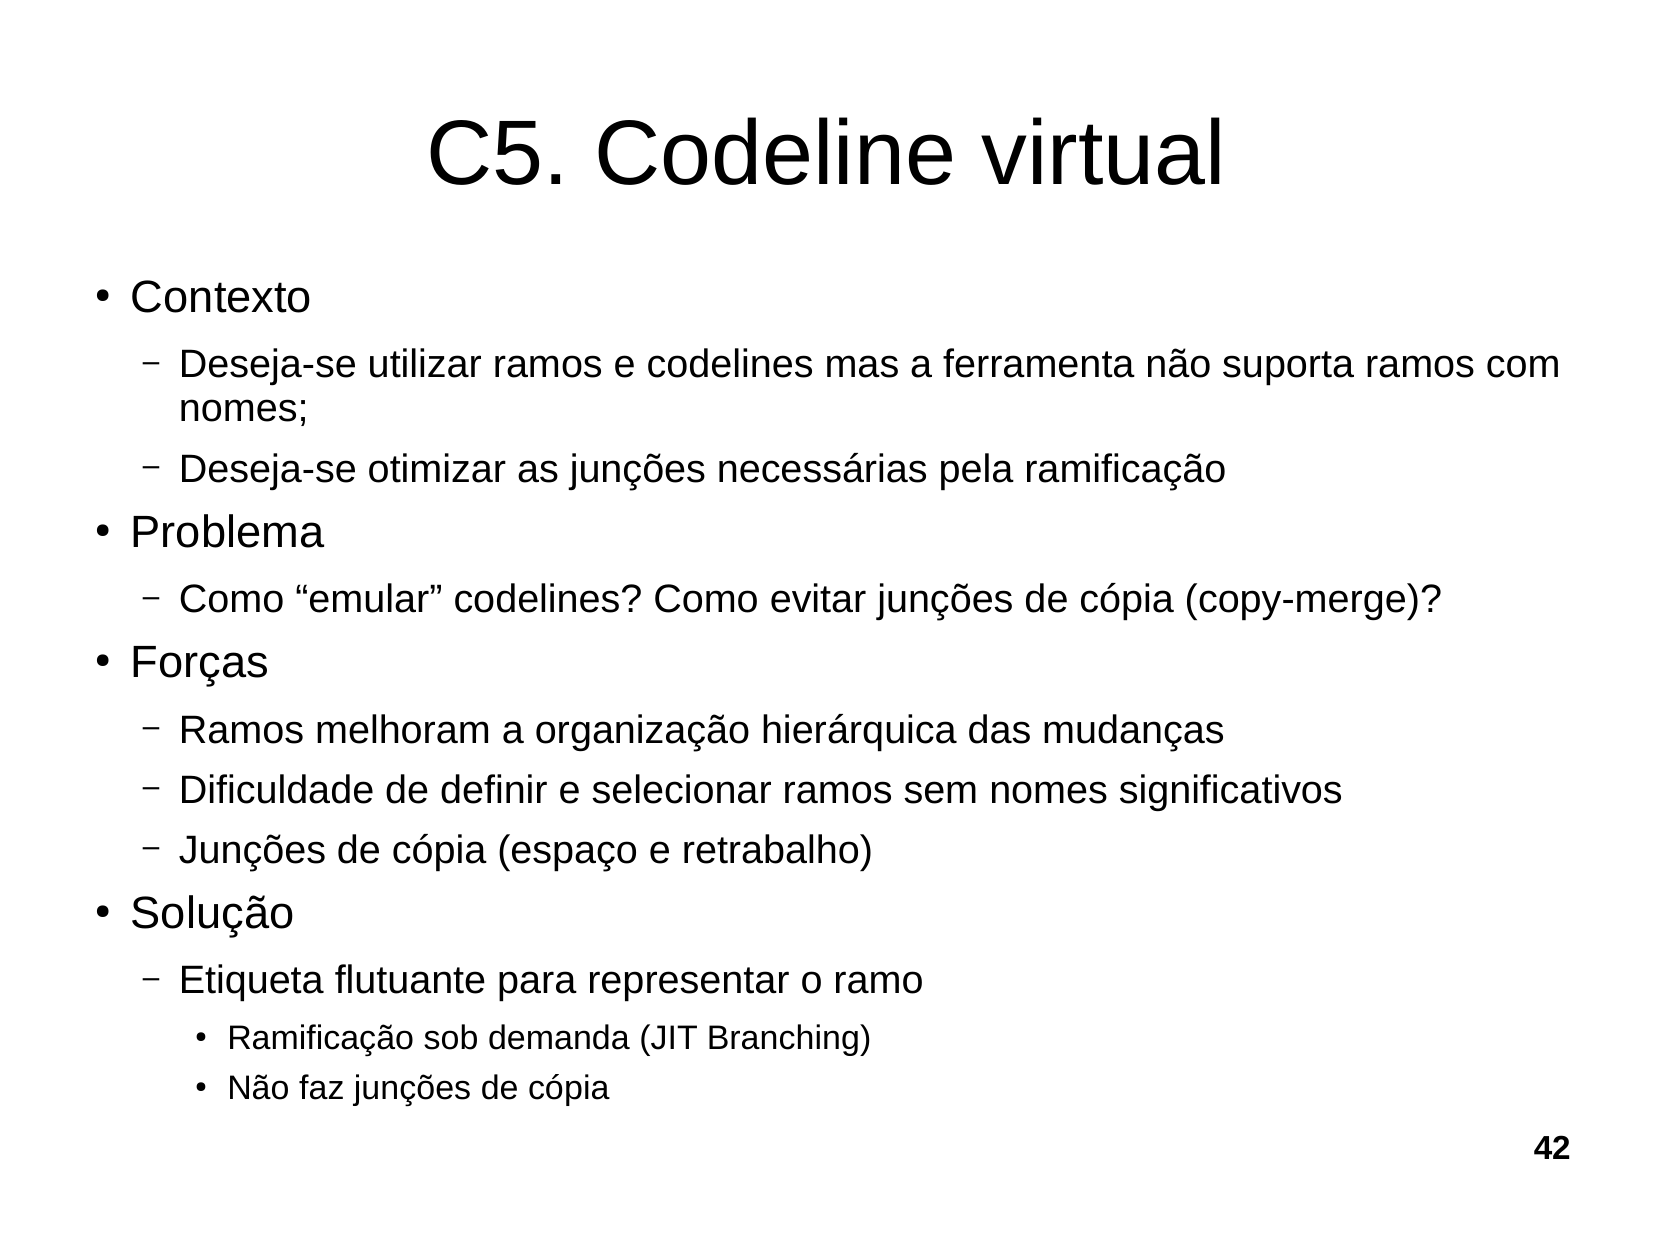

# C5. Codeline virtual
Contexto
Deseja-se utilizar ramos e codelines mas a ferramenta não suporta ramos com nomes;
Deseja-se otimizar as junções necessárias pela ramificação
Problema
Como “emular” codelines? Como evitar junções de cópia (copy-merge)?
Forças
Ramos melhoram a organização hierárquica das mudanças
Dificuldade de definir e selecionar ramos sem nomes significativos
Junções de cópia (espaço e retrabalho)
Solução
Etiqueta flutuante para representar o ramo
Ramificação sob demanda (JIT Branching)
Não faz junções de cópia
42